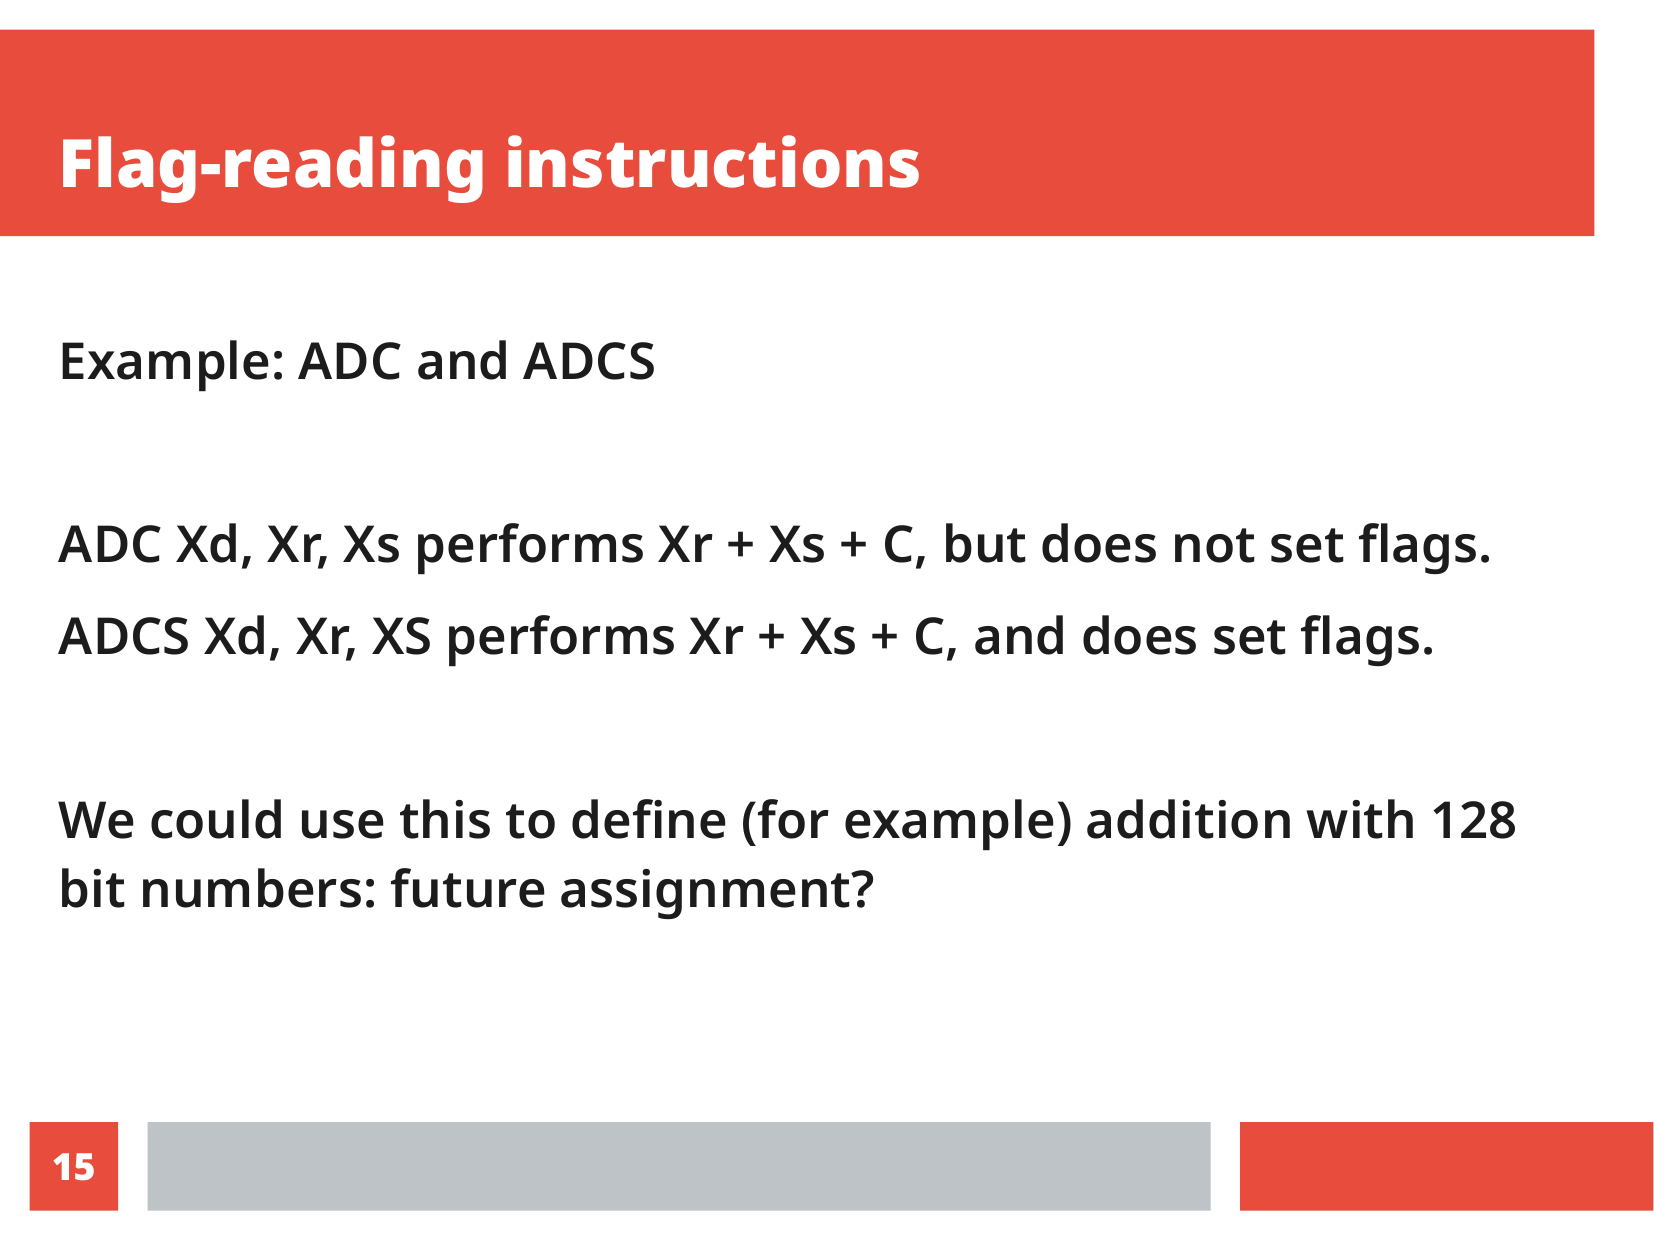

# Flag-reading instructions
Example: ADC and ADCS
ADC Xd, Xr, Xs performs Xr + Xs + C, but does not set flags.
ADCS Xd, Xr, XS performs Xr + Xs + C, and does set flags.
We could use this to define (for example) addition with 128 bit numbers: future assignment?
15